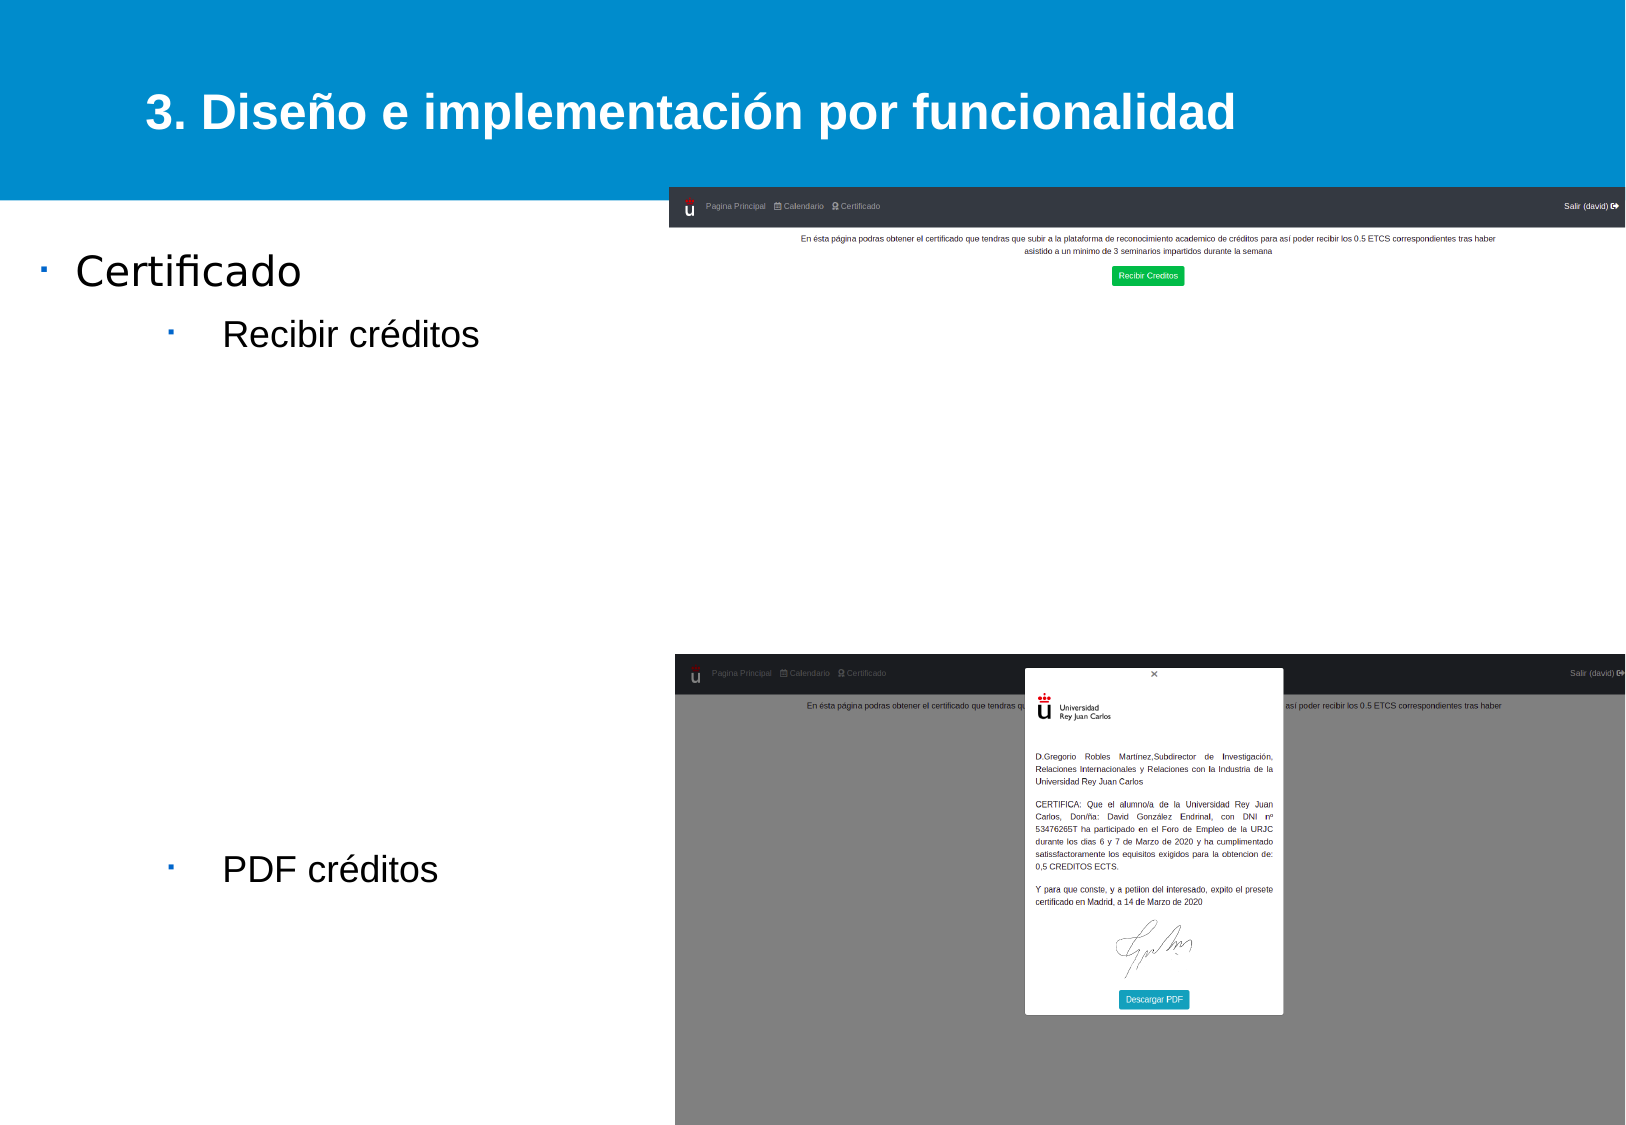

# 3. Diseño e implementación por funcionalidad
Certificado
Recibir créditos
PDF créditos